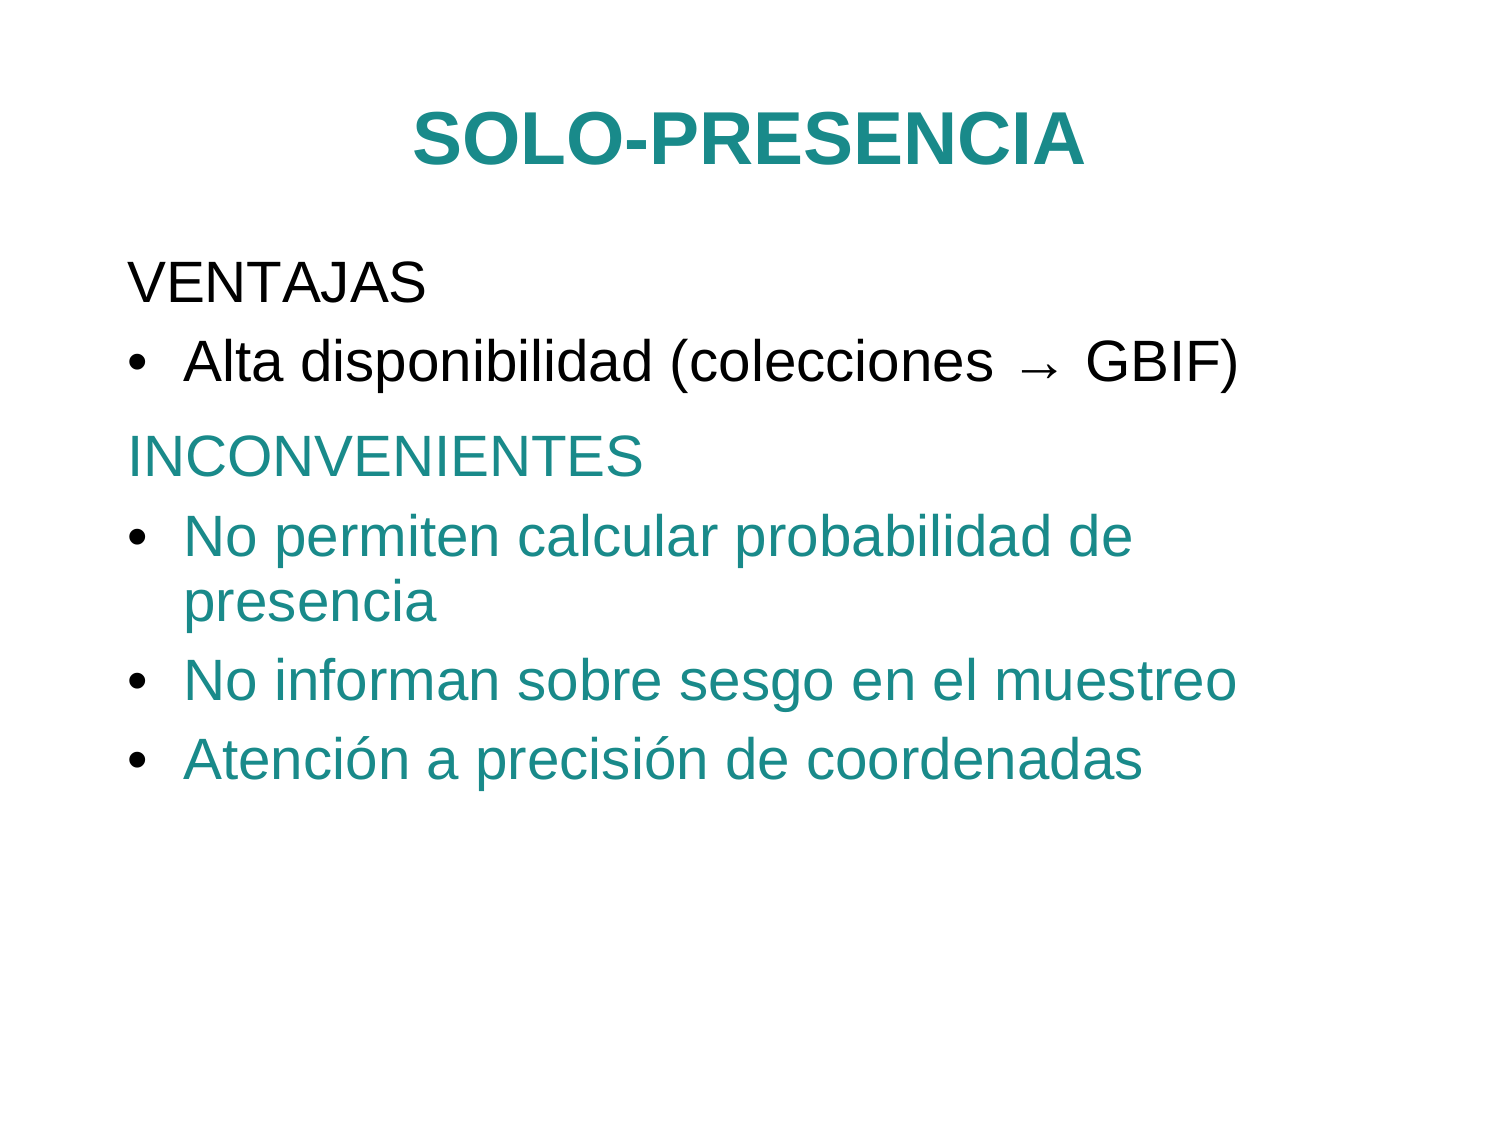

# SOLO-PRESENCIA
VENTAJAS
Alta disponibilidad (colecciones → GBIF)
INCONVENIENTES
No permiten calcular probabilidad de presencia
No informan sobre sesgo en el muestreo
Atención a precisión de coordenadas